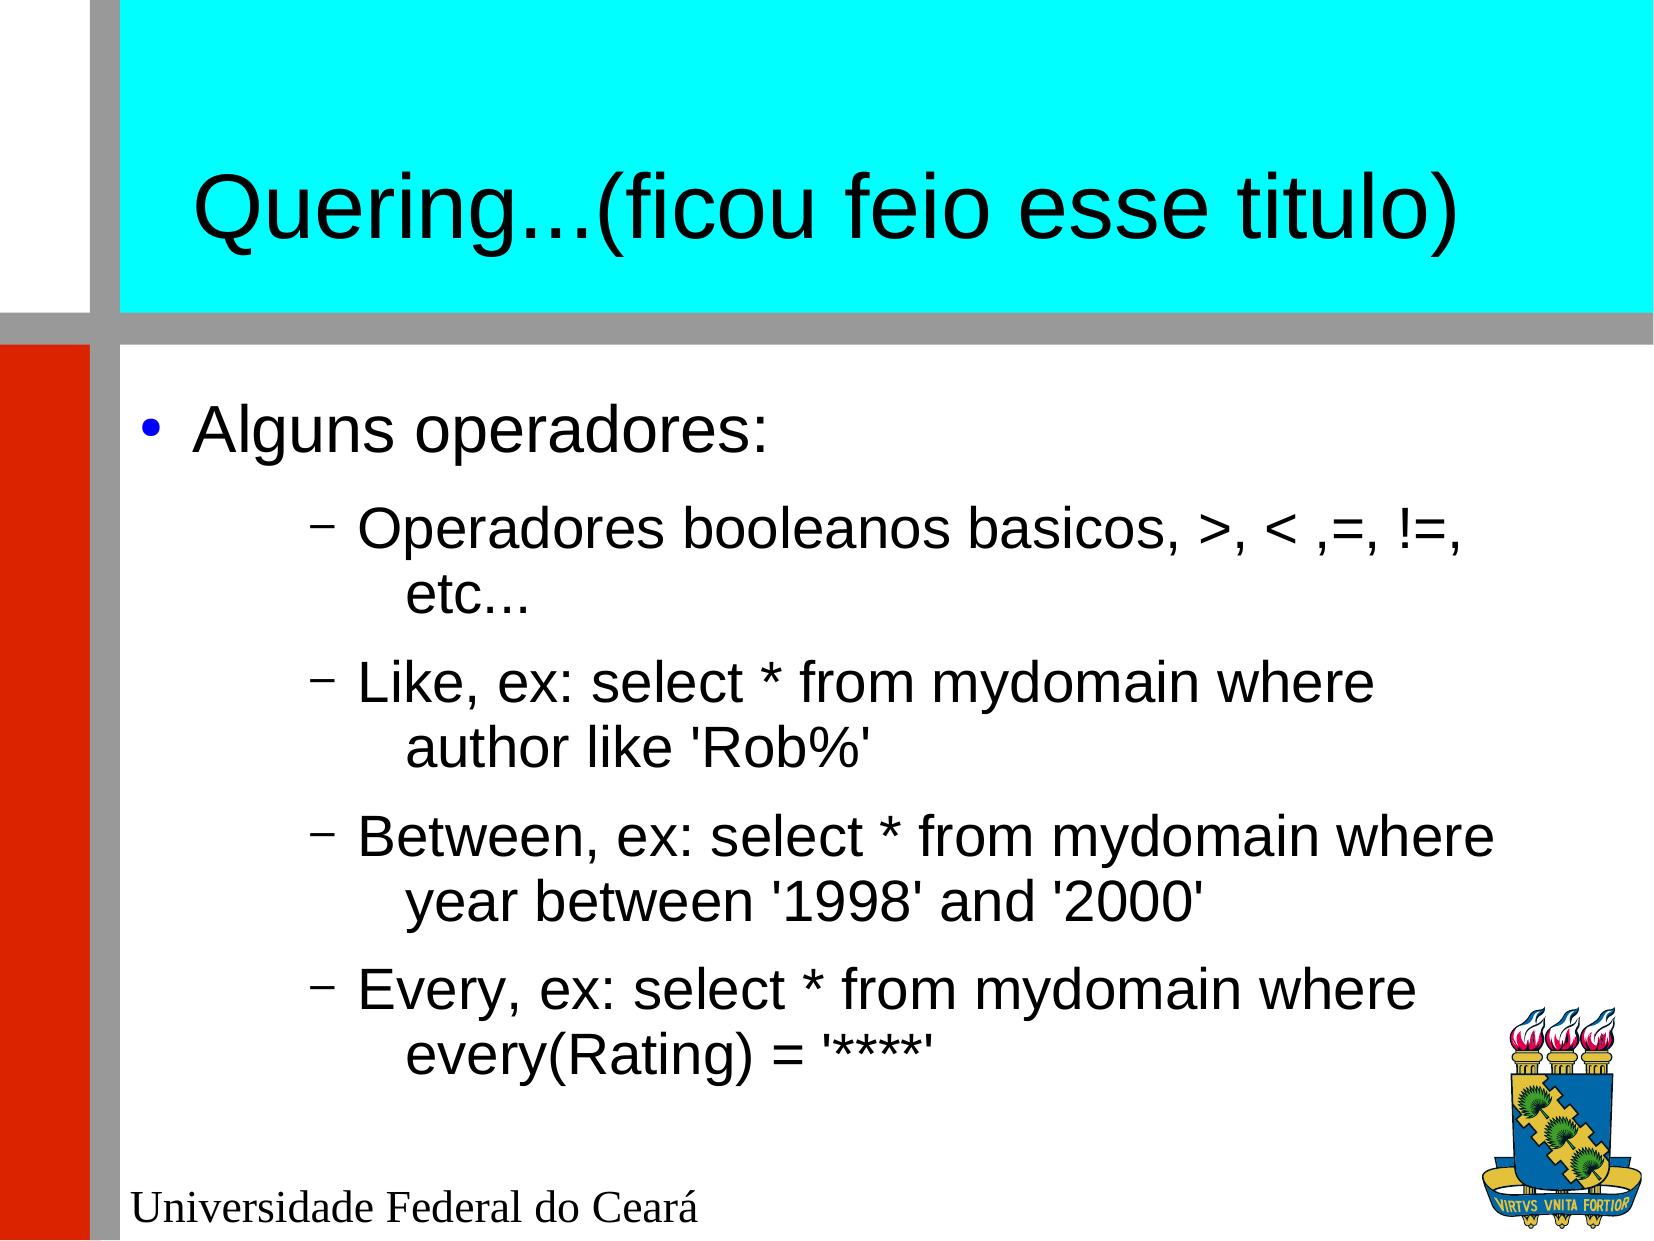

# Quering...(ficou feio esse titulo)
Alguns operadores:
Operadores booleanos basicos, >, < ,=, !=, etc...
Like, ex: select * from mydomain where author like 'Rob%'
Between, ex: select * from mydomain where year between '1998' and '2000'
Every, ex: select * from mydomain where every(Rating) = '****'